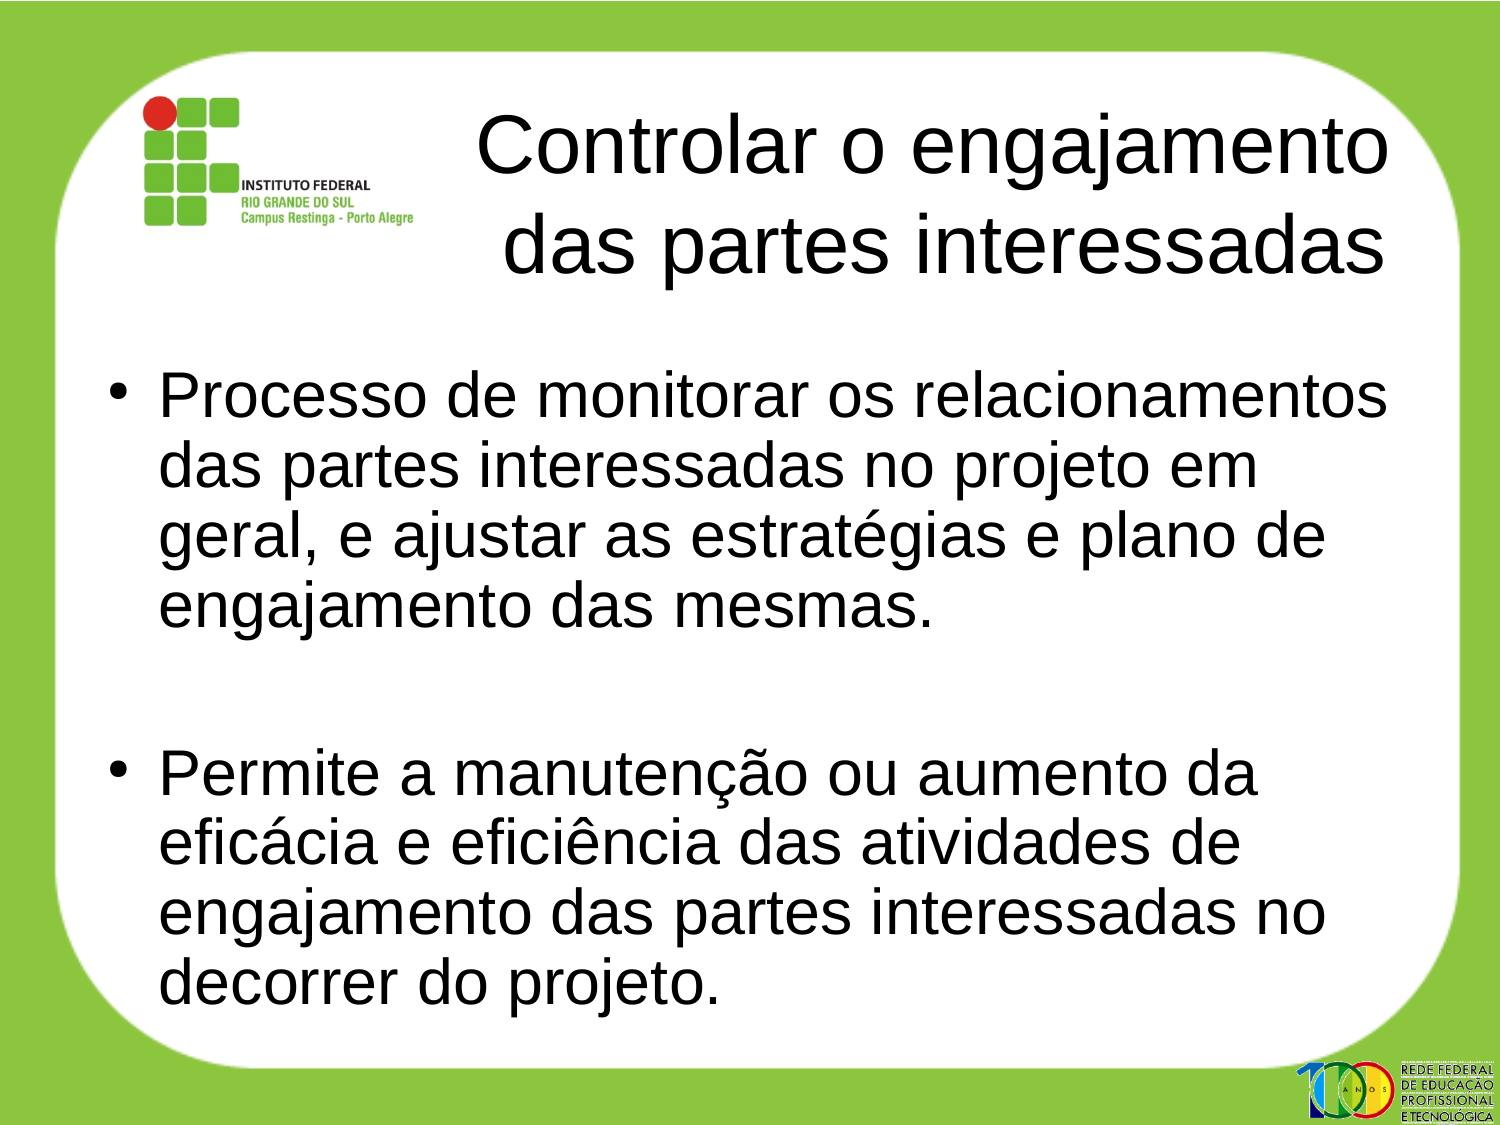

# Controlar o engajamento das partes interessadas
Processo de monitorar os relacionamentos das partes interessadas no projeto em geral, e ajustar as estratégias e plano de engajamento das mesmas.
Permite a manutenção ou aumento da eficácia e eficiência das atividades de engajamento das partes interessadas no decorrer do projeto.